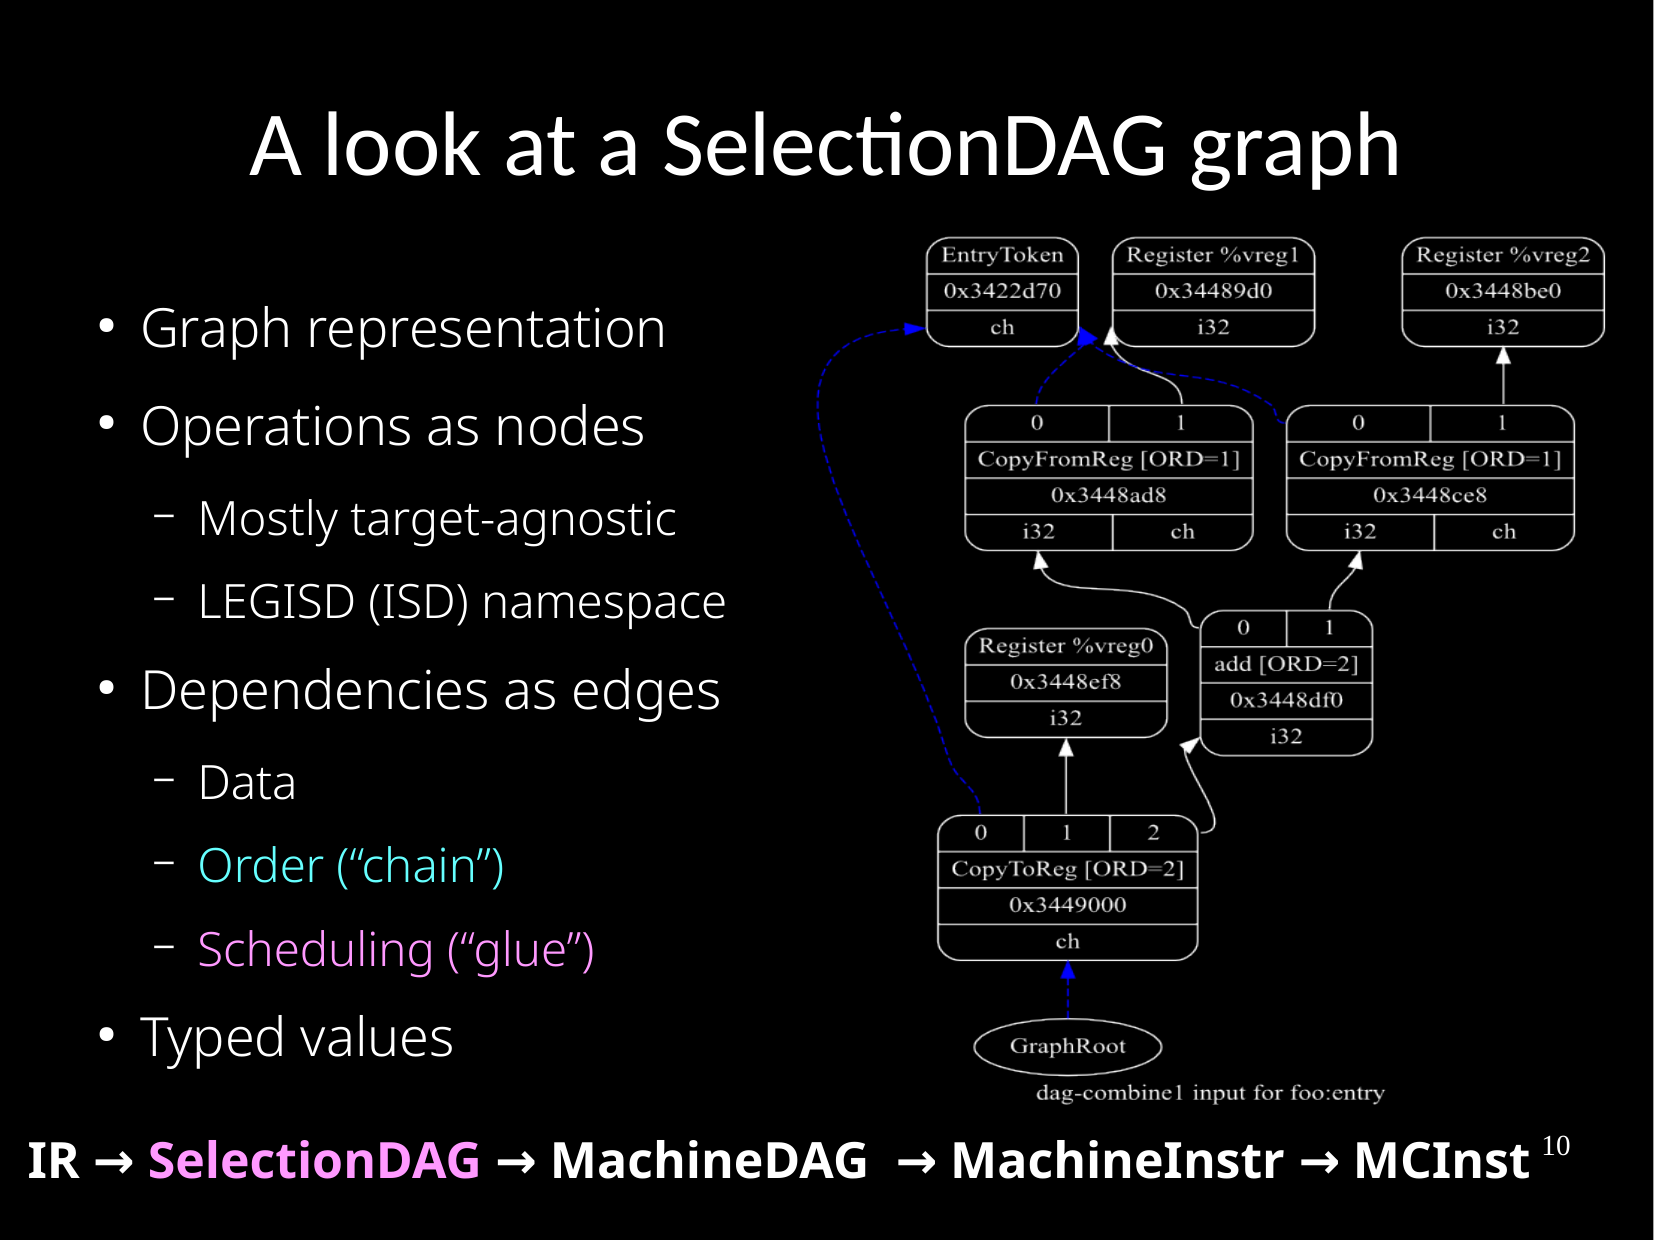

# A look at a SelectionDAG graph
Graph representation
Operations as nodes
Mostly target-agnostic
LEGISD (ISD) namespace
Dependencies as edges
Data
Order (“chain”)
Scheduling (“glue”)
Typed values
IR → SelectionDAG → MachineDAG → MachineInstr → MCInst
10